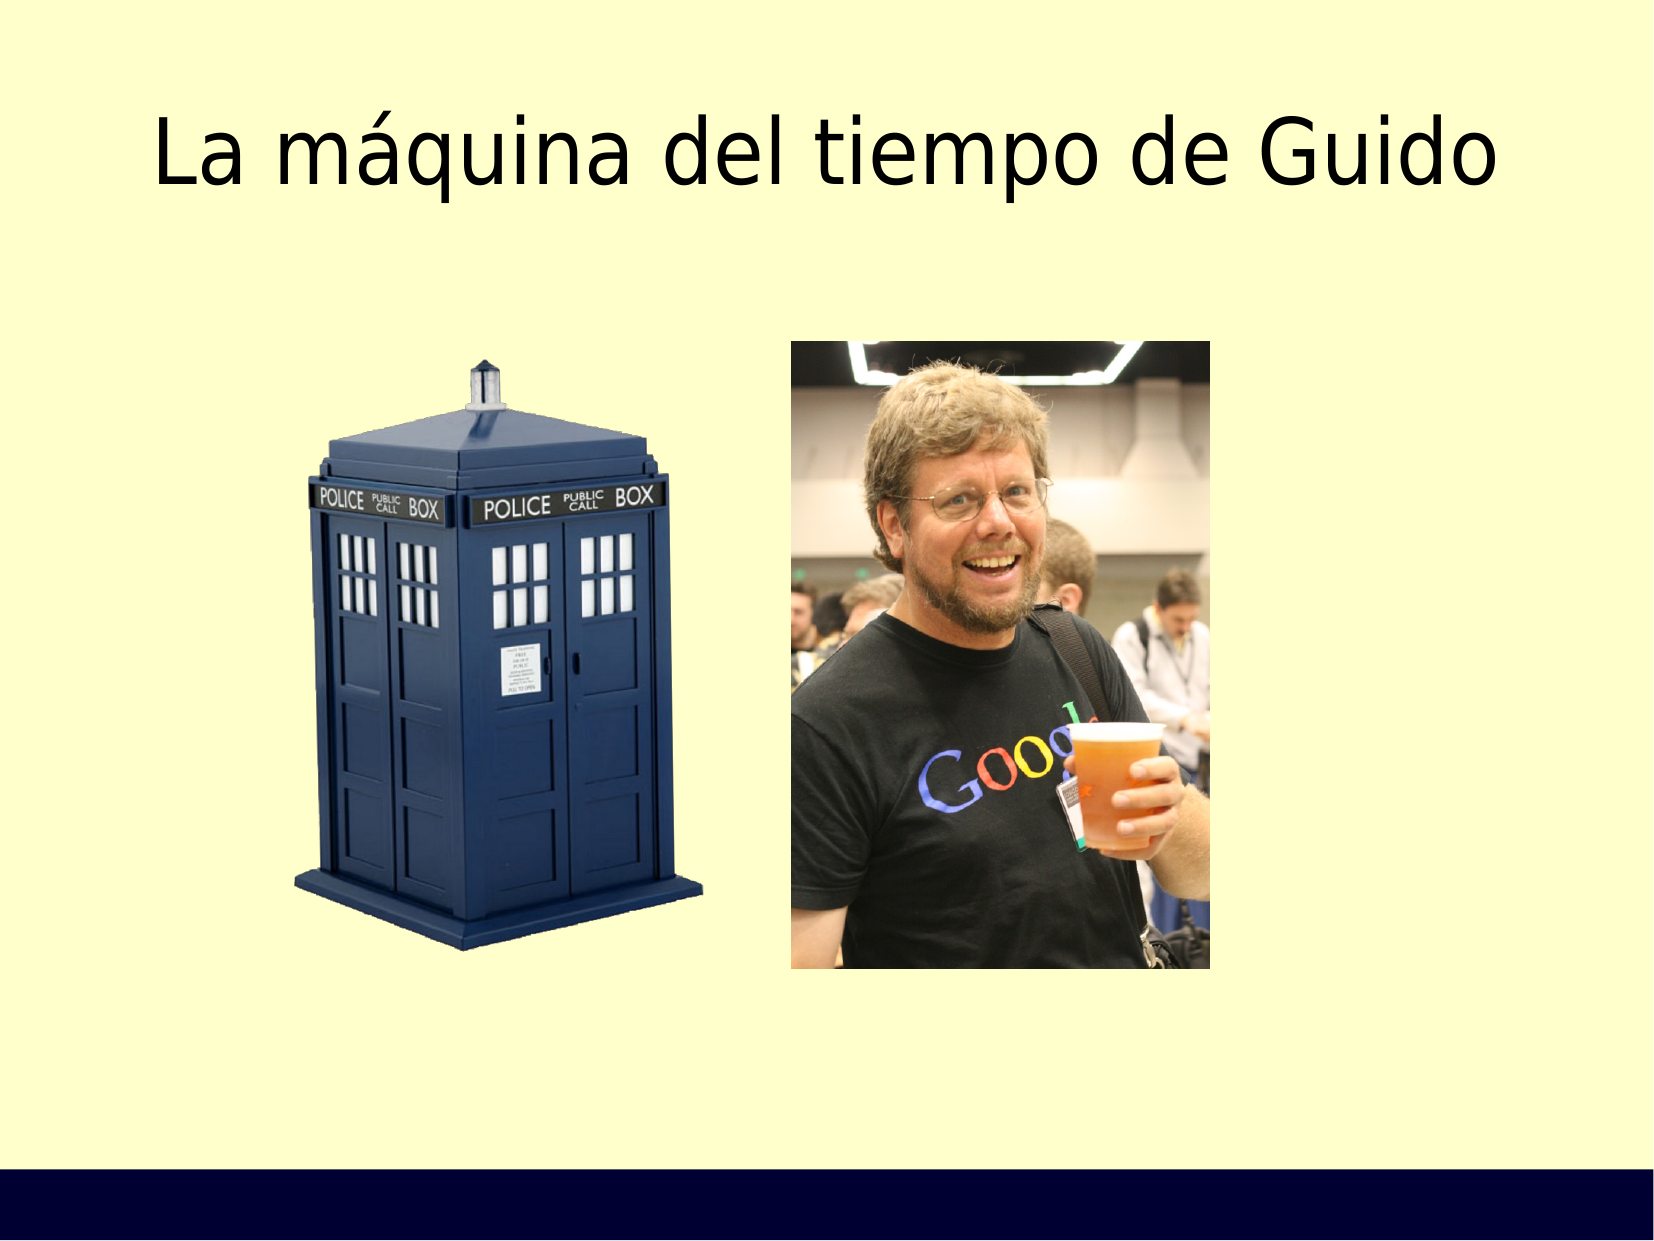

# La máquina del tiempo de Guido